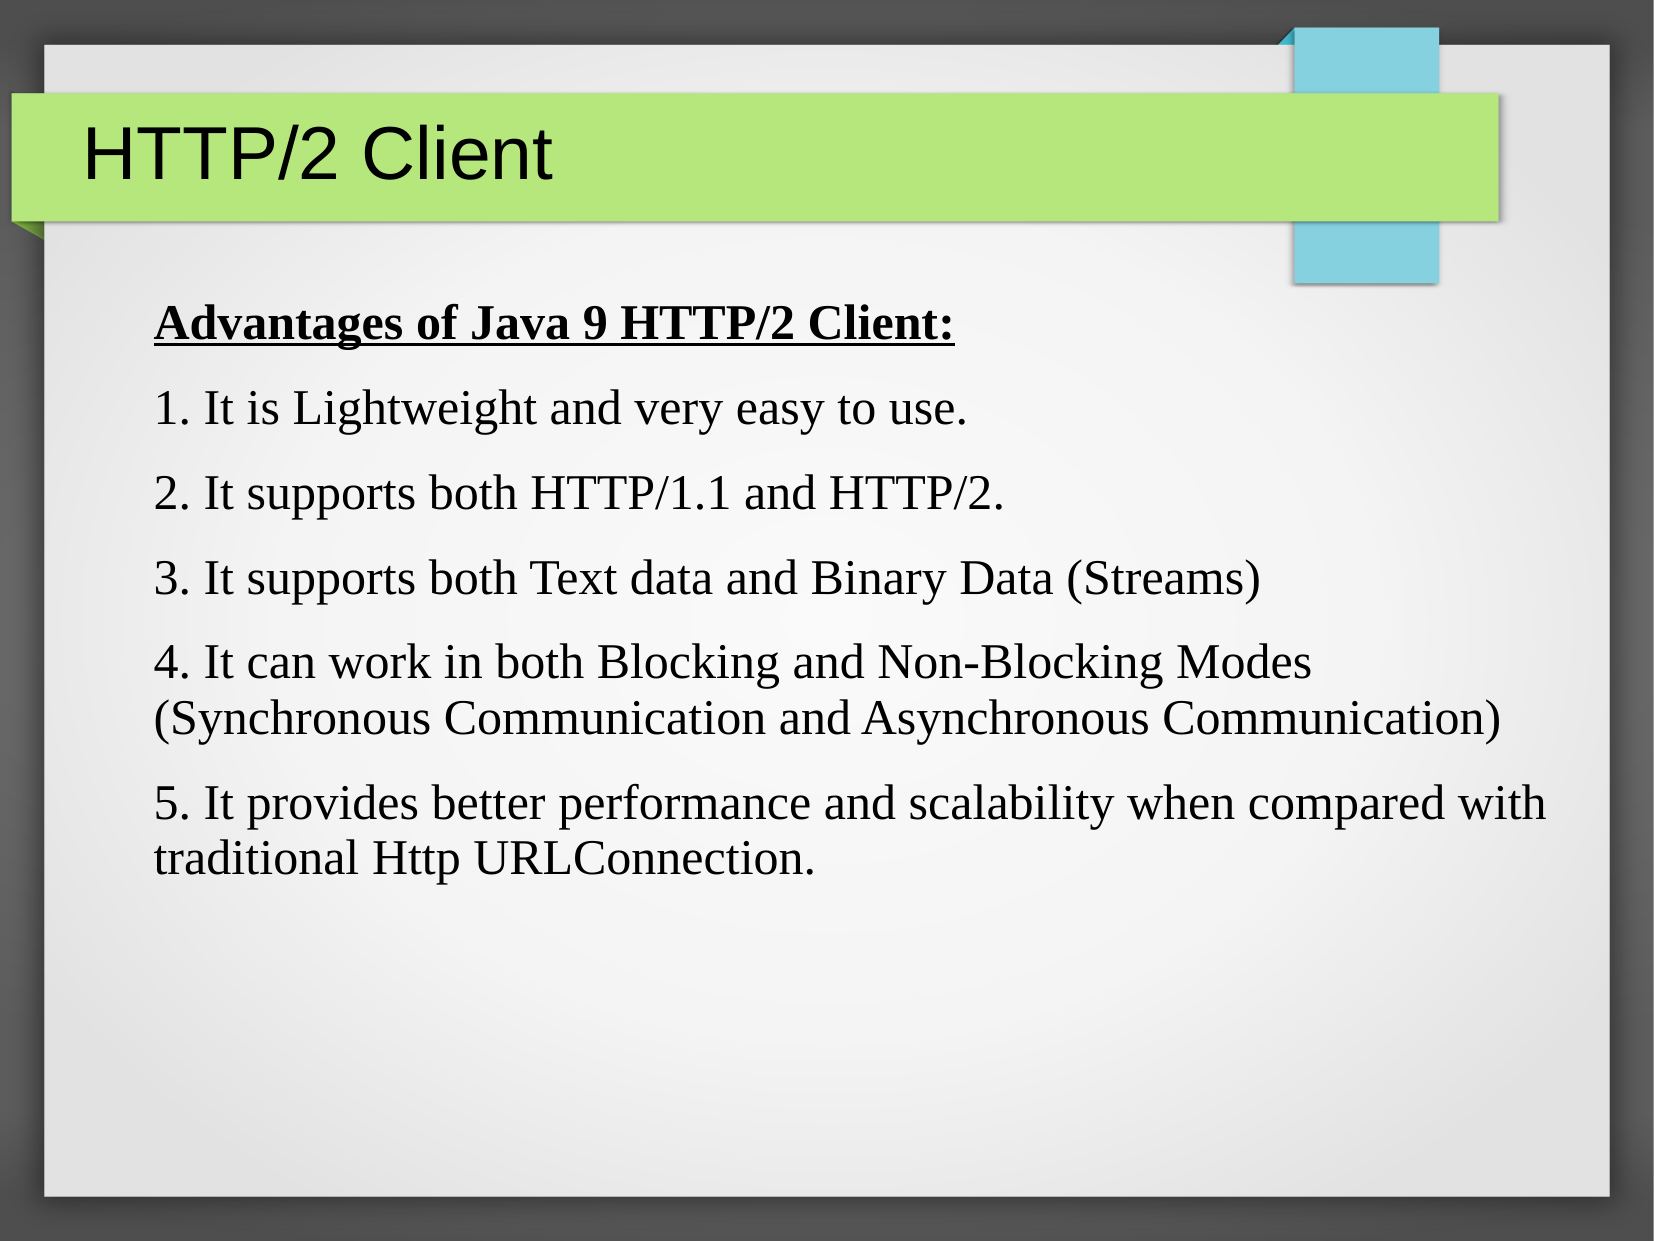

# HTTP/2 Client
Advantages of Java 9 HTTP/2 Client:
1. It is Lightweight and very easy to use.
2. It supports both HTTP/1.1 and HTTP/2.
3. It supports both Text data and Binary Data (Streams)
4. It can work in both Blocking and Non-Blocking Modes (Synchronous Communication and Asynchronous Communication)
5. It provides better performance and scalability when compared with traditional Http URLConnection.